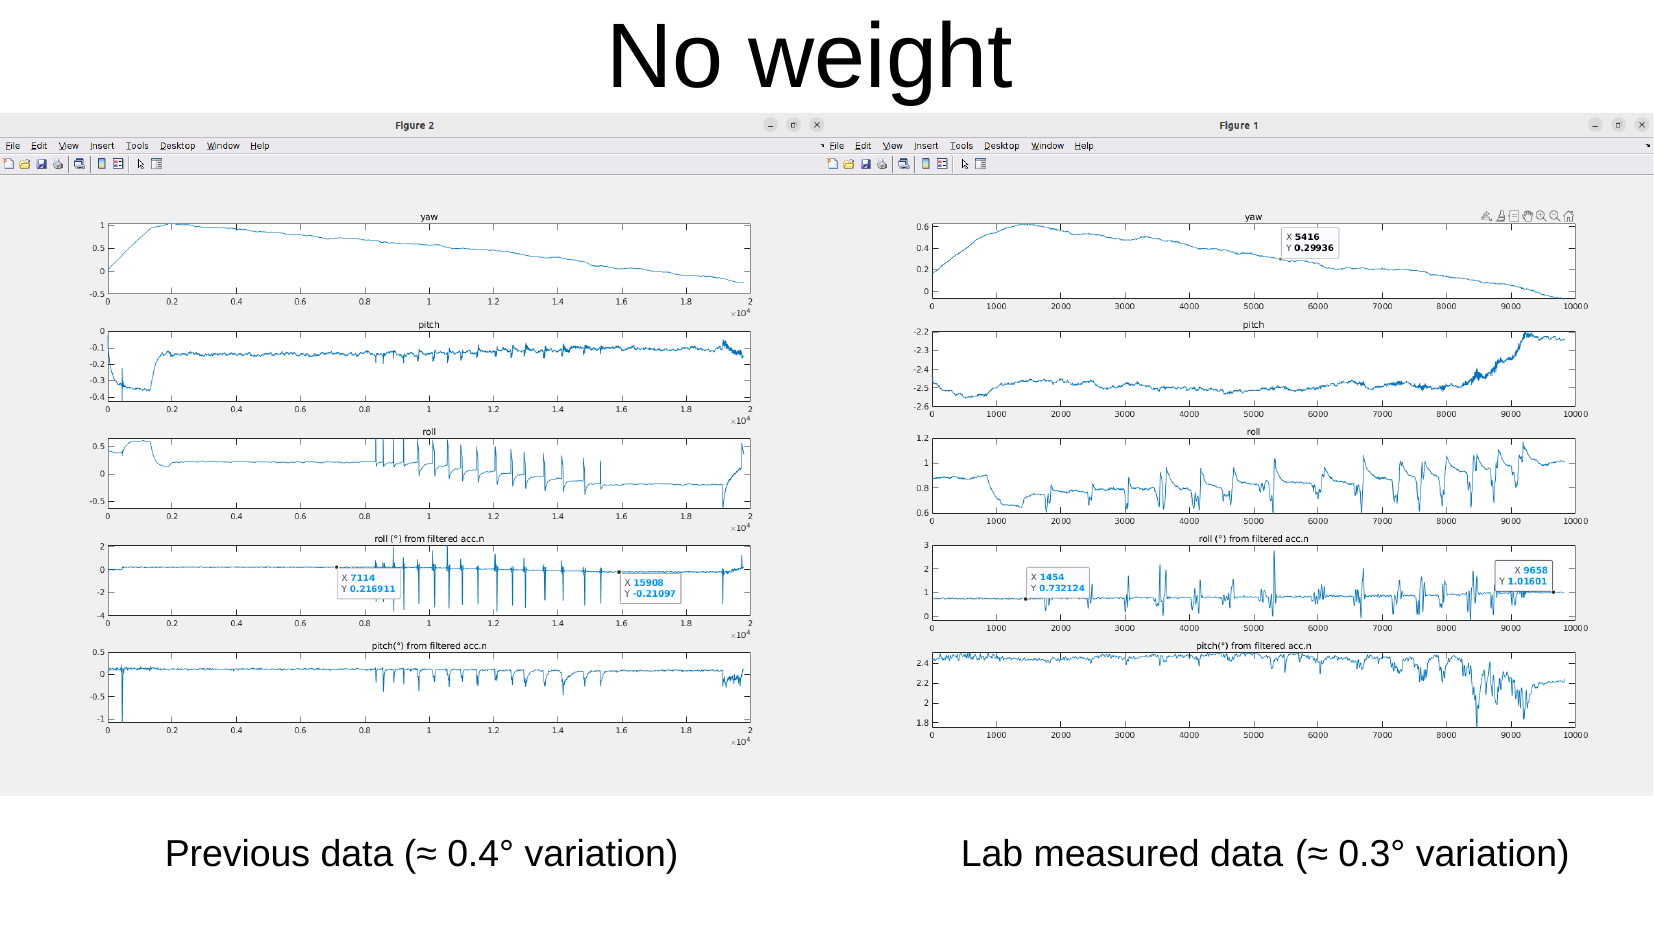

# No weight
Previous data (≈ 0.4° variation) Lab measured data (≈ 0.3° variation)